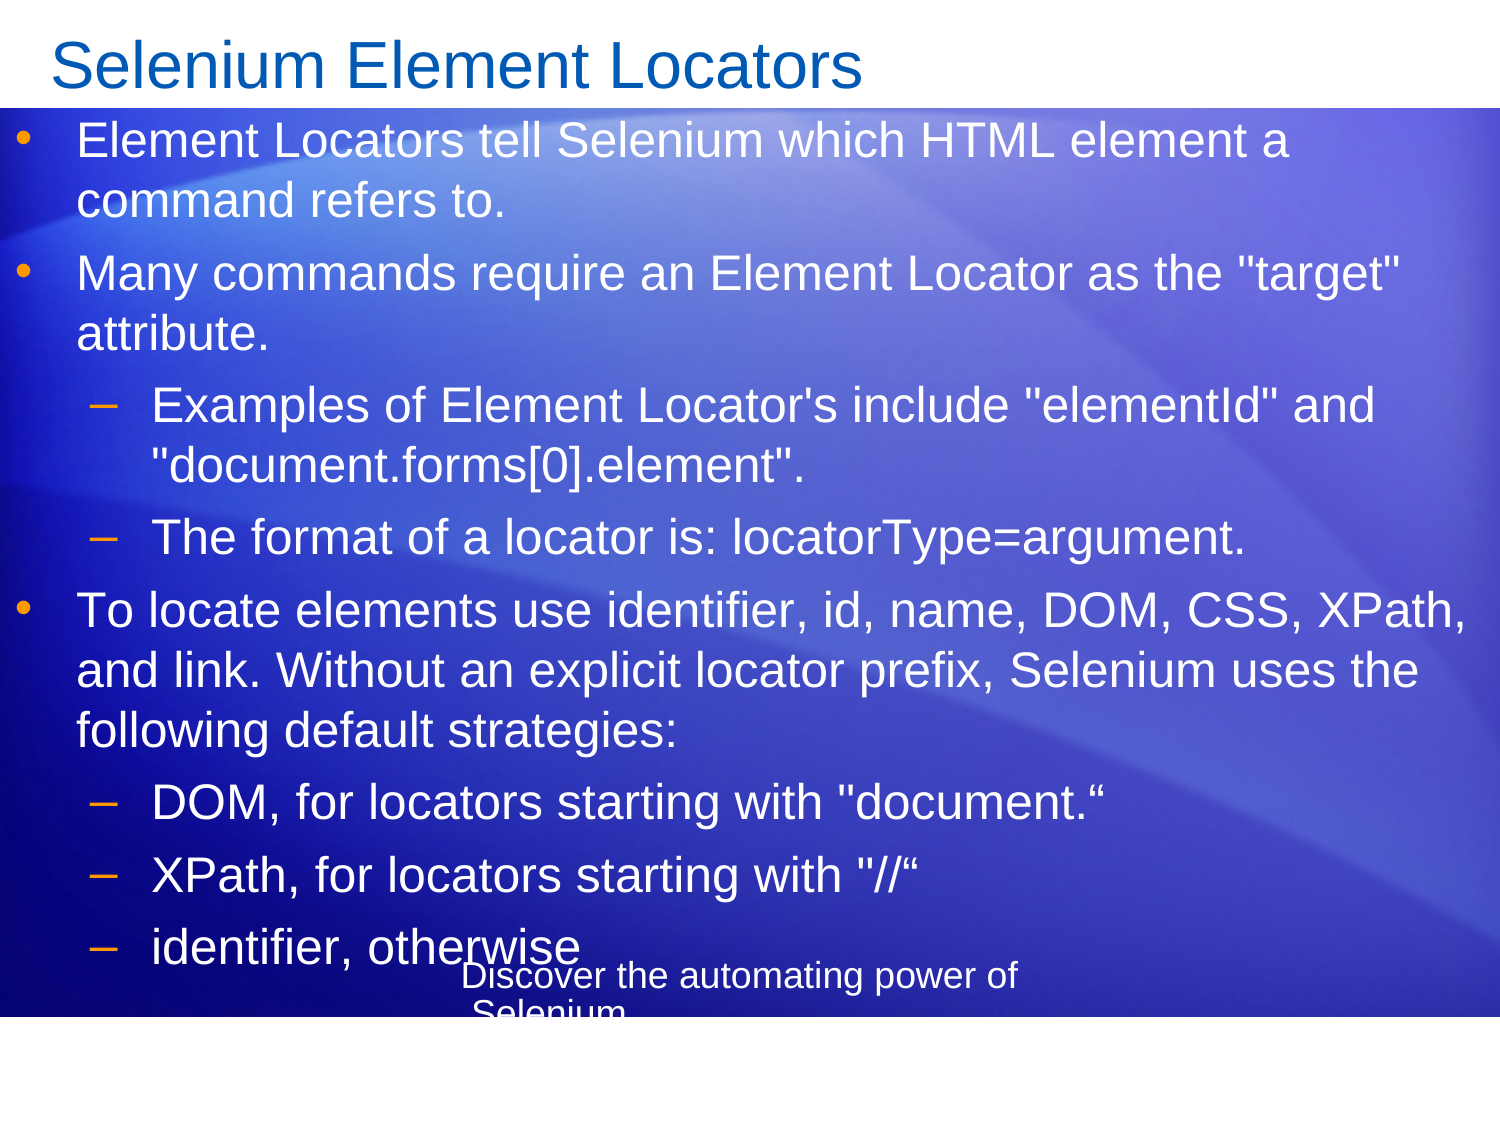

# Selenium Element Locators
Element Locators tell Selenium which HTML element a command refers to.
Many commands require an Element Locator as the "target" attribute.
Examples of Element Locator's include "elementId" and "document.forms[0].element".
The format of a locator is: locatorType=argument.
To locate elements use identifier, id, name, DOM, CSS, XPath, and link. Without an explicit locator prefix, Selenium uses the following default strategies:
DOM, for locators starting with "document.“
XPath, for locators starting with "//“
identifier, otherwise
Discover the automating power of Selenium
8